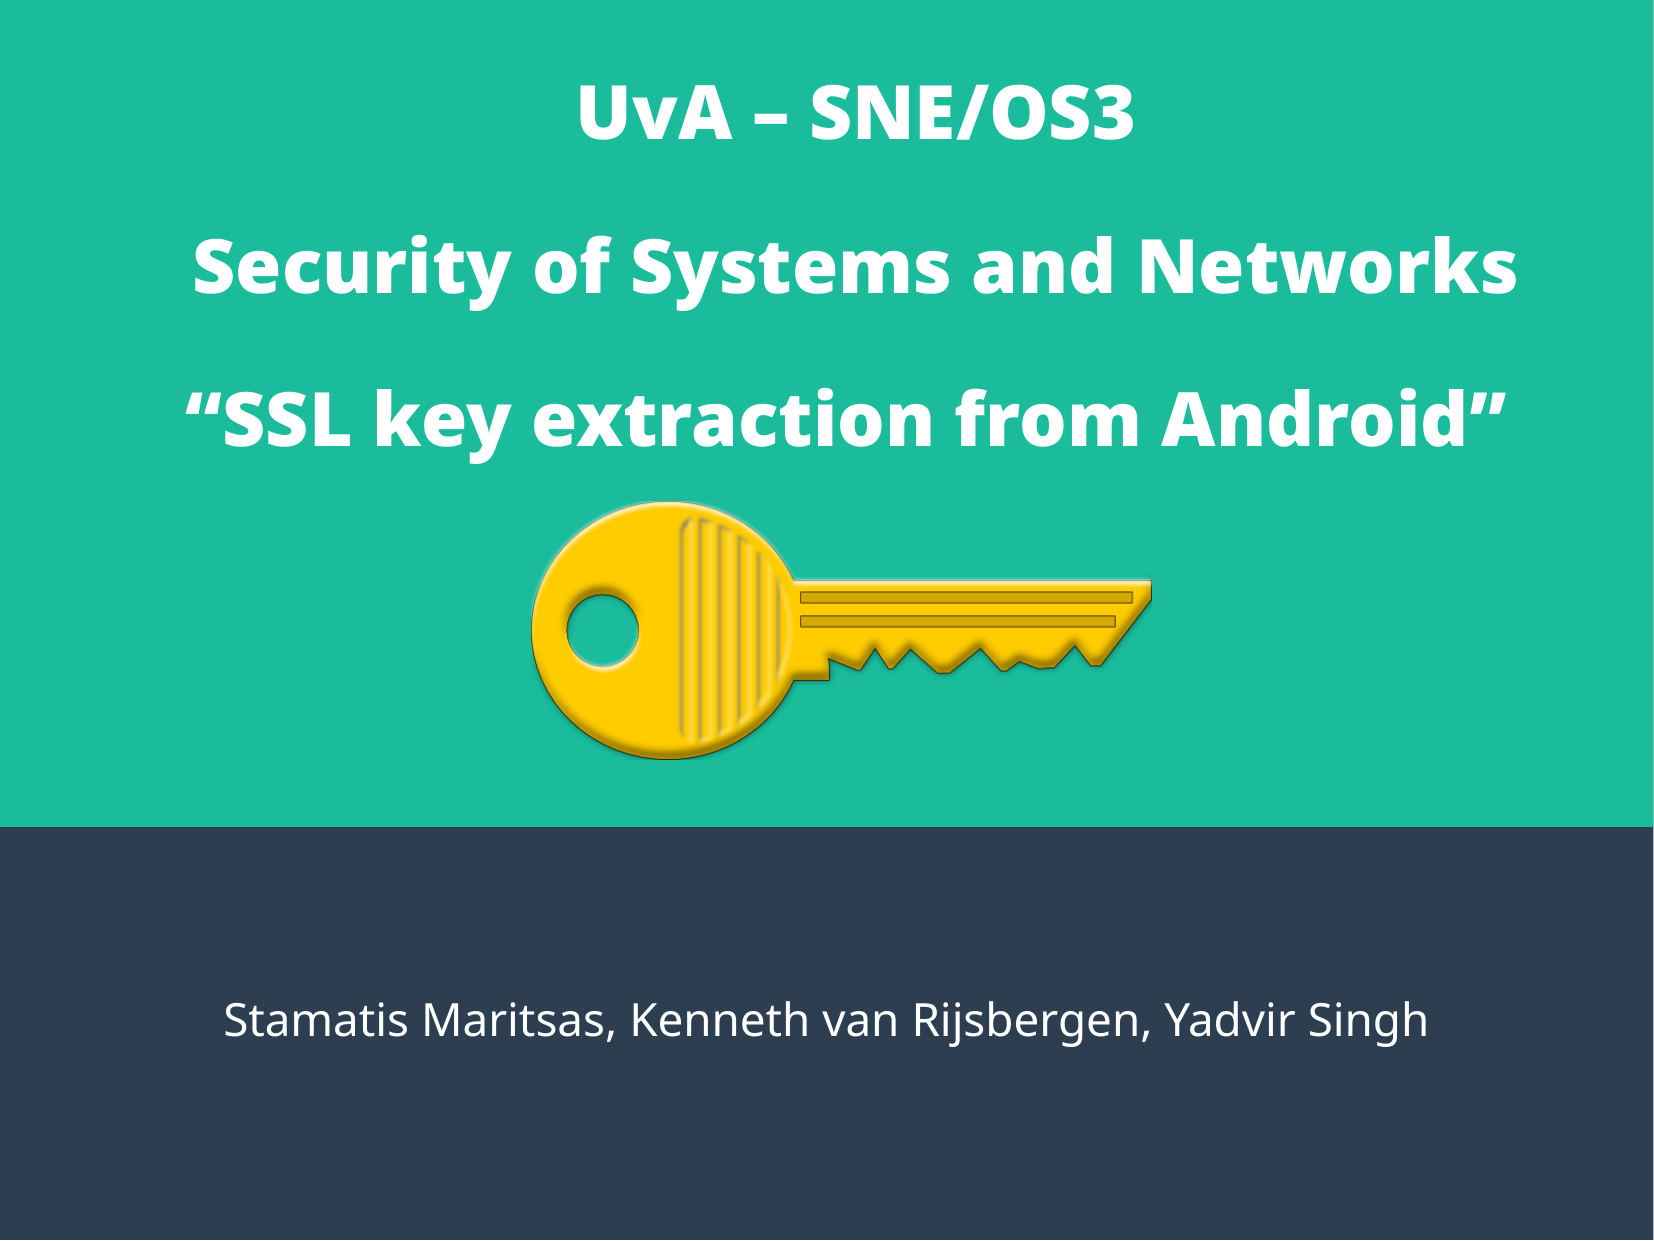

# UvA – SNE/OS3 Security of Systems and Networks “SSL key extraction from Android”
Stamatis Maritsas, Kenneth van Rijsbergen, Yadvir Singh